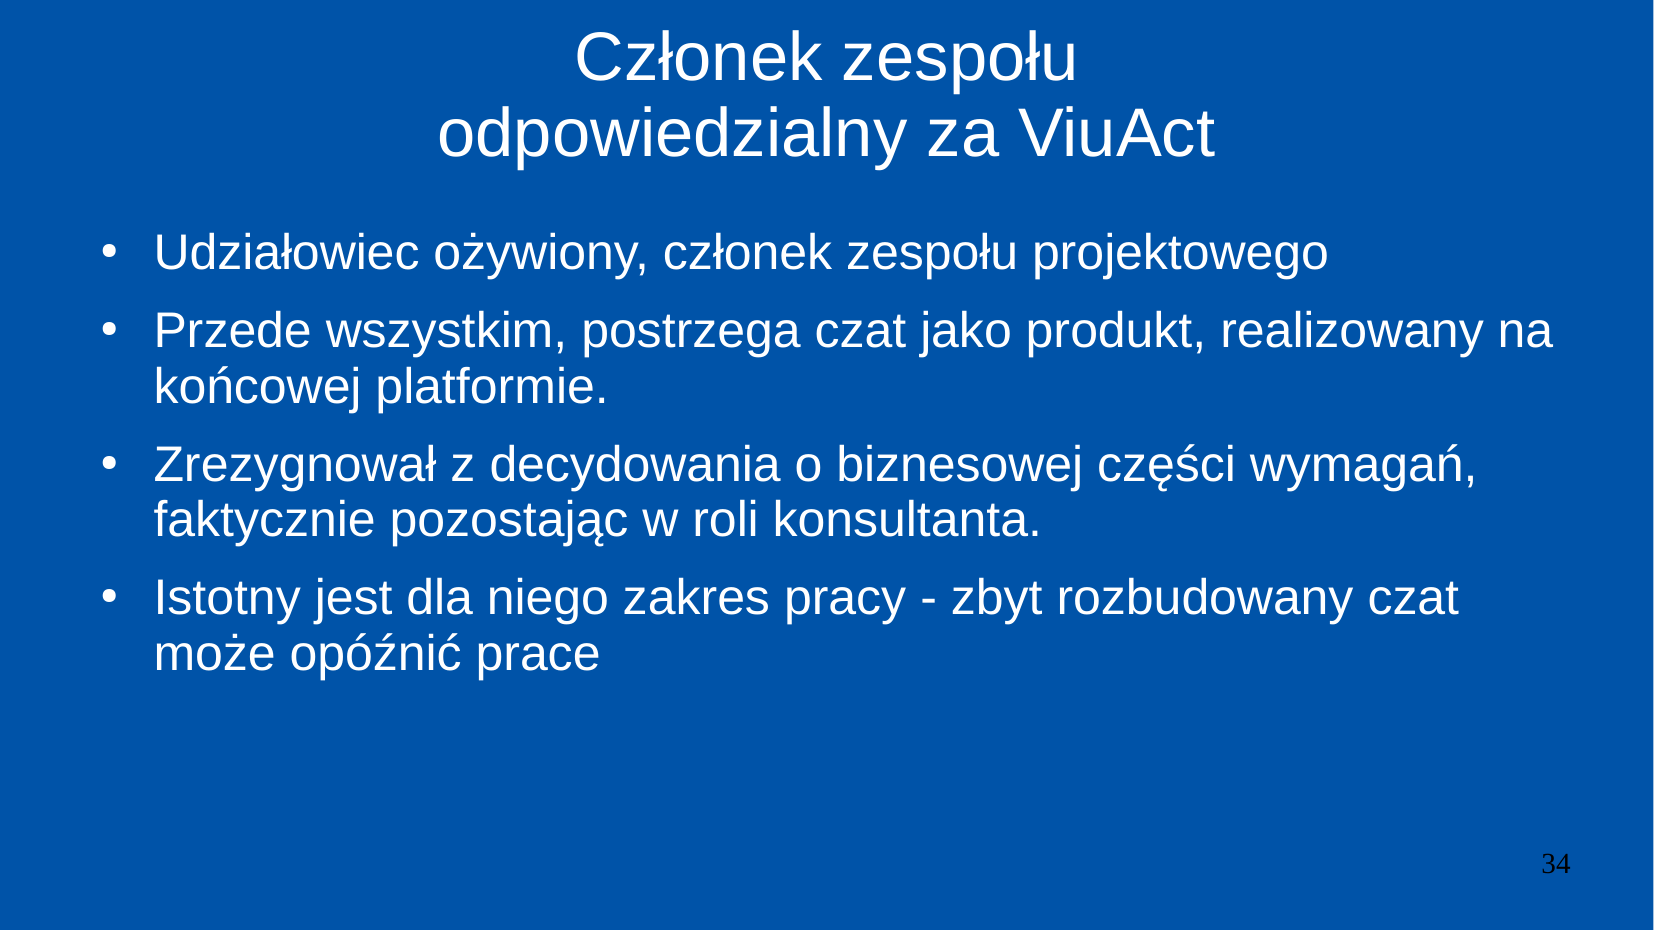

# Członek zespołu odpowiedzialny za ViuAct
Udziałowiec ożywiony, członek zespołu projektowego
Przede wszystkim, postrzega czat jako produkt, realizowany na końcowej platformie.
Zrezygnował z decydowania o biznesowej części wymagań, faktycznie pozostając w roli konsultanta.
Istotny jest dla niego zakres pracy - zbyt rozbudowany czat może opóźnić prace
34